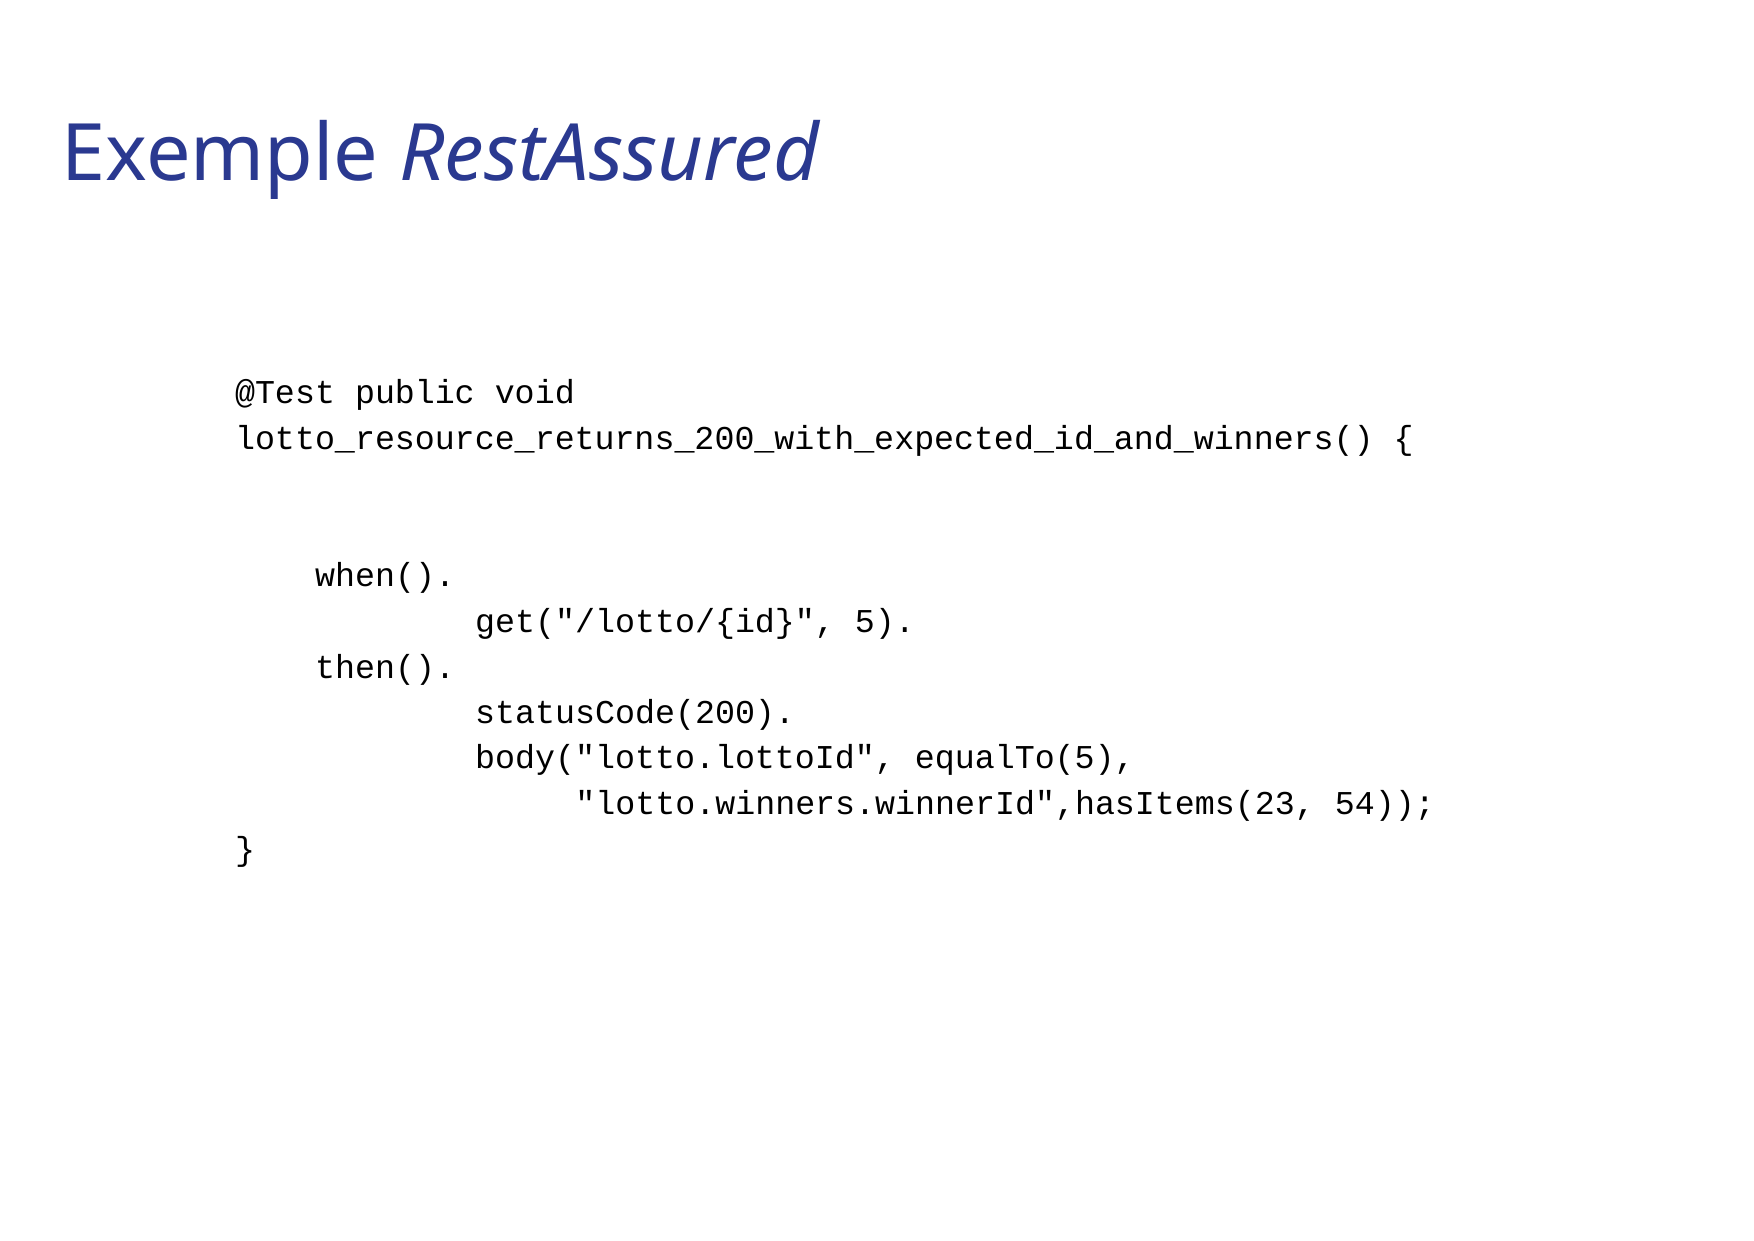

# Exemple RestAssured
@Test public void lotto_resource_returns_200_with_expected_id_and_winners() {
when().
get("/lotto/{id}", 5).
then().
statusCode(200). body("lotto.lottoId", equalTo(5),
"lotto.winners.winnerId",hasItems(23, 54));
}